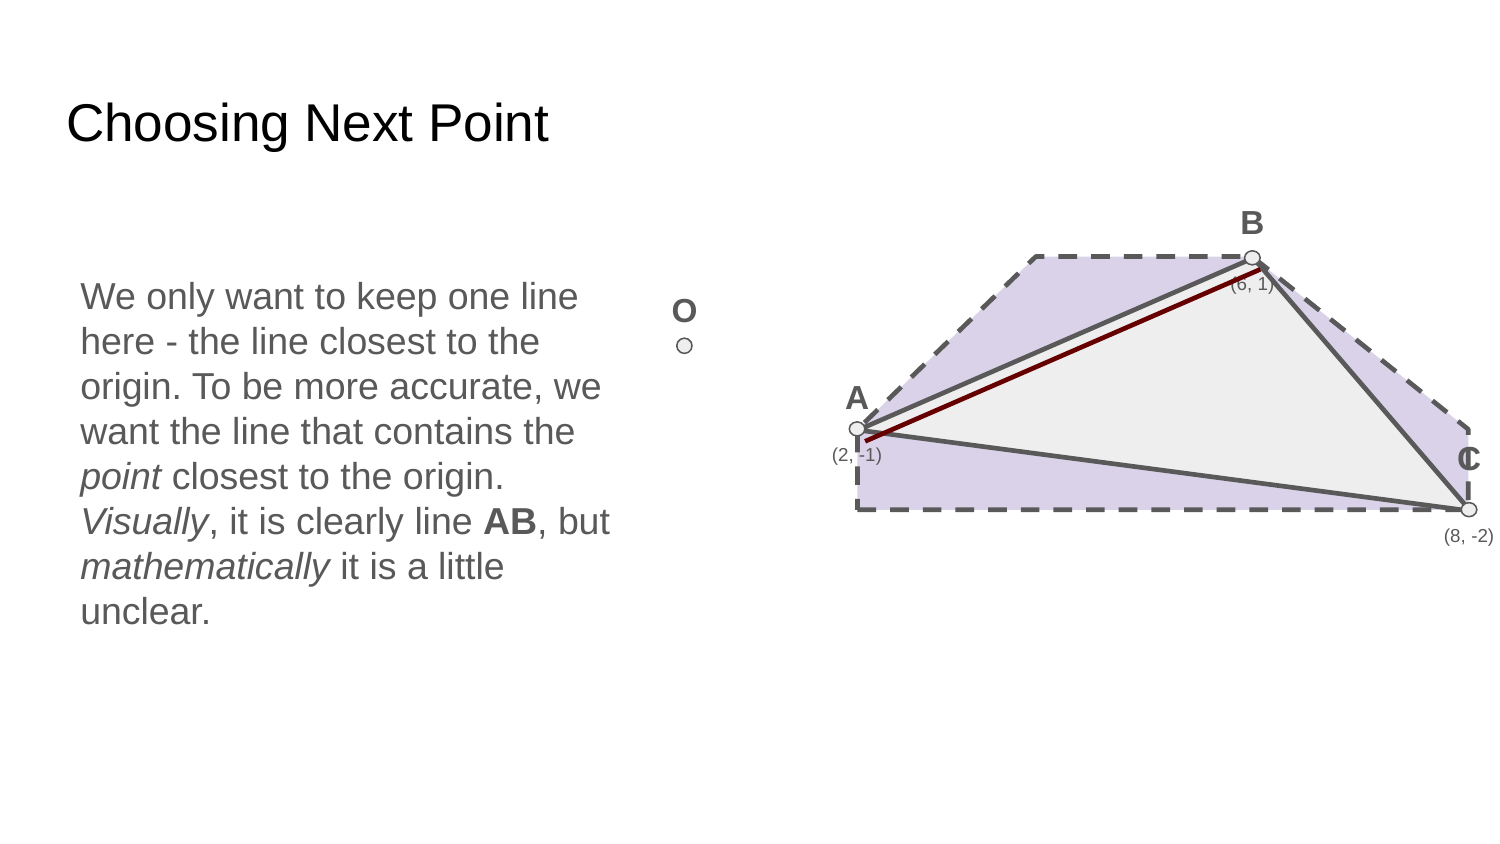

# Choosing Next Point
B
(6, 1)
B-A
We only want to keep one line here - the line closest to the origin. To be more accurate, we want the line that contains the point closest to the origin.
Visually, it is clearly line AB, but mathematically it is a little unclear.
O
A
(2, -1)
C
(8, -2)